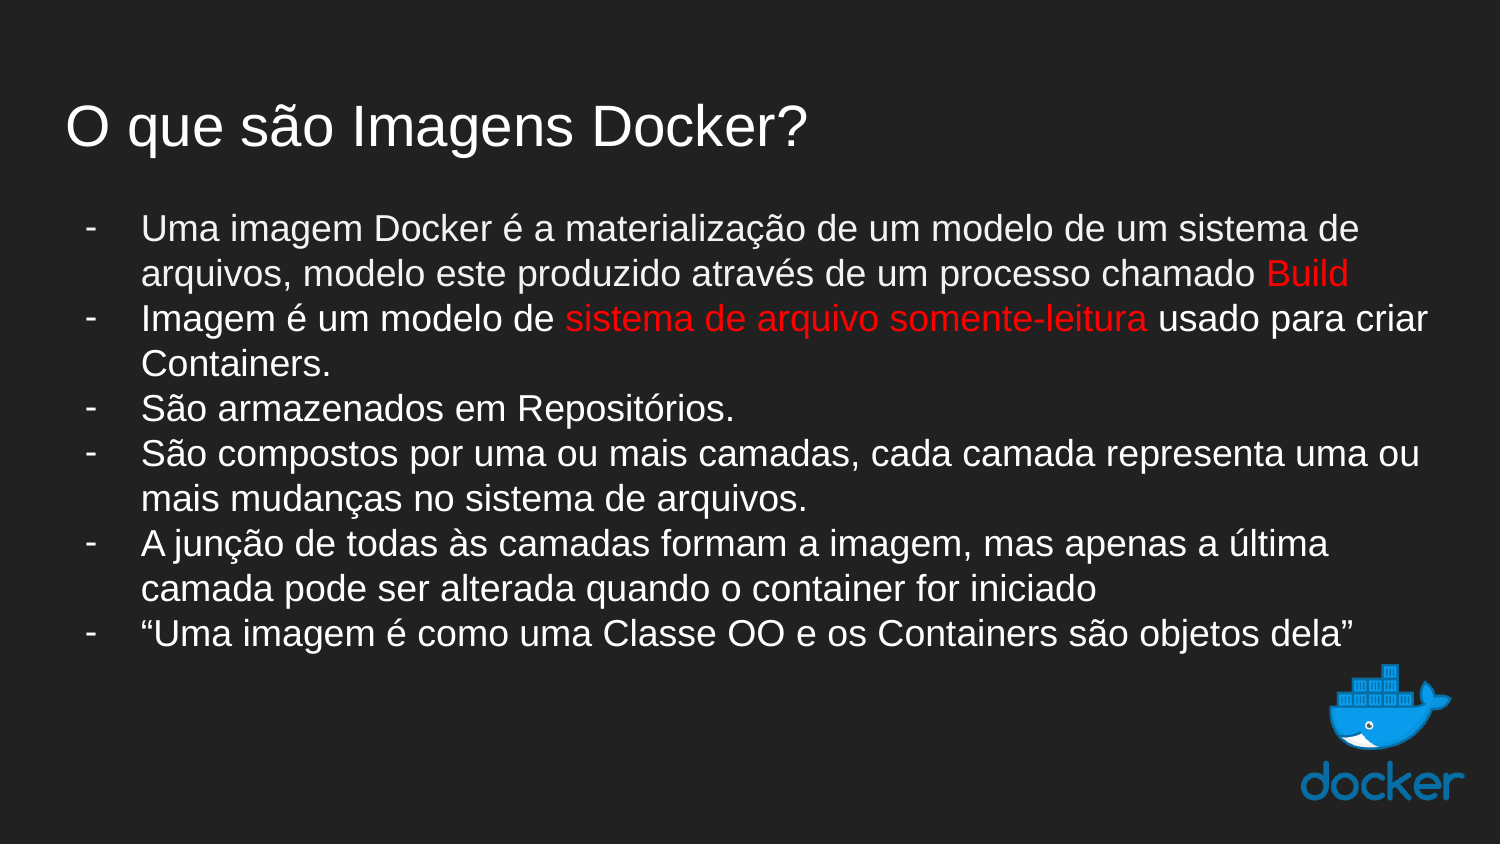

O que são Imagens Docker?
Uma imagem Docker é a materialização de um modelo de um sistema de arquivos, modelo este produzido através de um processo chamado Build
Imagem é um modelo de sistema de arquivo somente-leitura usado para criar Containers.
São armazenados em Repositórios.
São compostos por uma ou mais camadas, cada camada representa uma ou mais mudanças no sistema de arquivos.
A junção de todas às camadas formam a imagem, mas apenas a última camada pode ser alterada quando o container for iniciado
“Uma imagem é como uma Classe OO e os Containers são objetos dela”